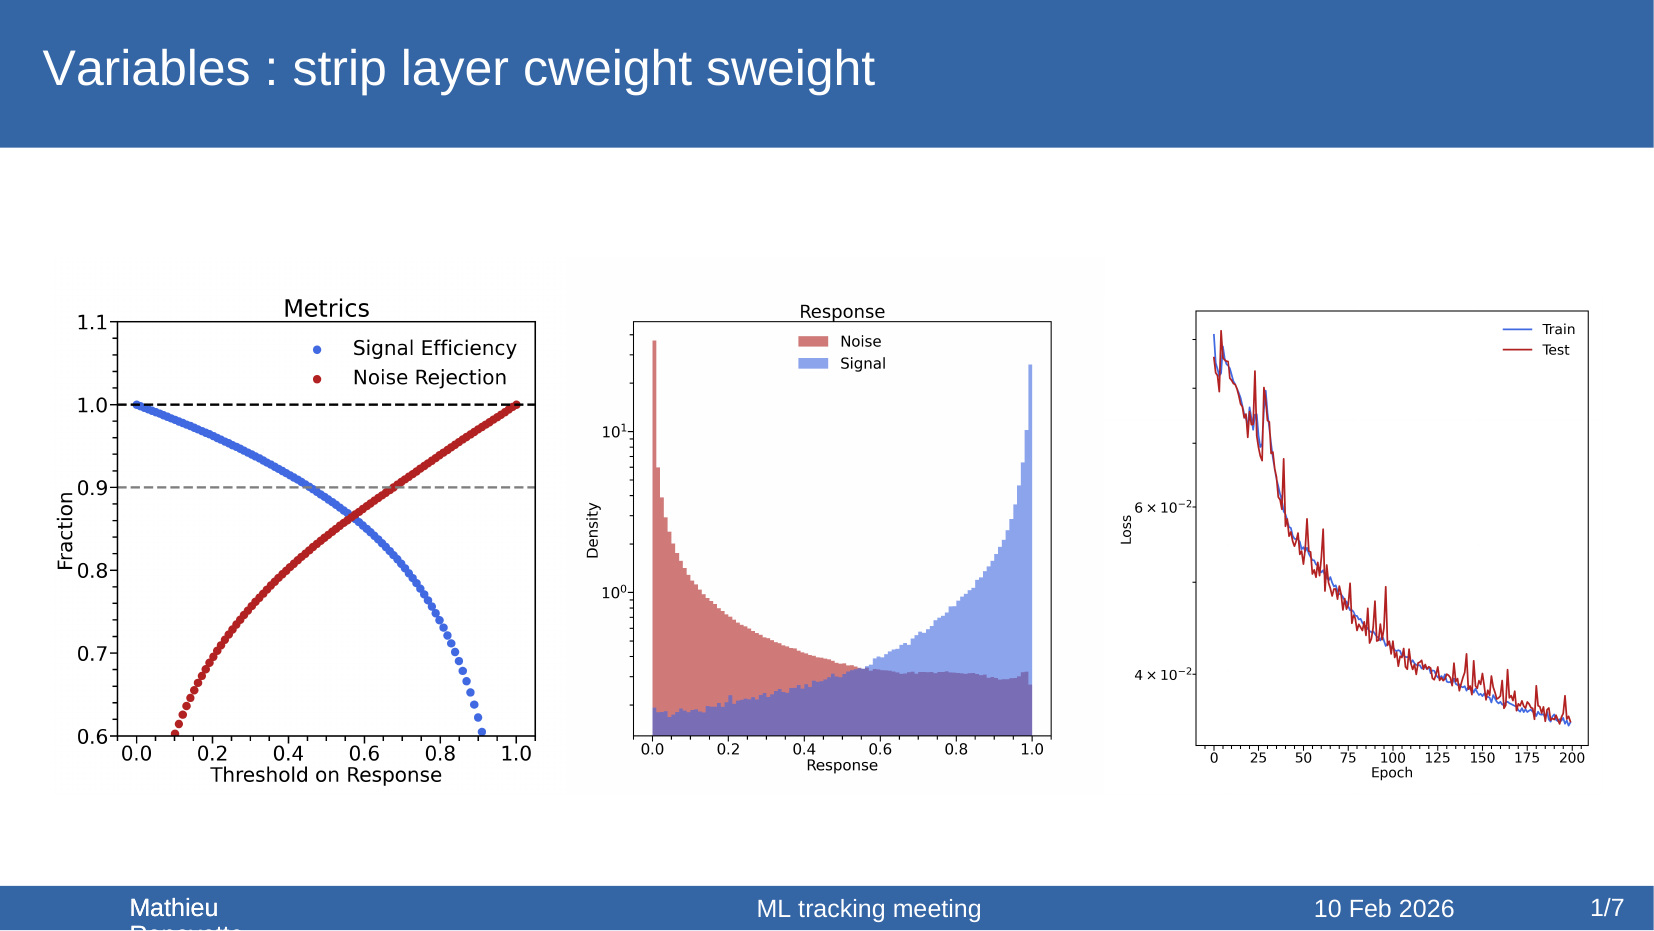

Variables : strip layer cweight sweight
Mathieu Ronayette
1/7
Mathieu Ronayette
 ML tracking meeting
10 Feb 2026